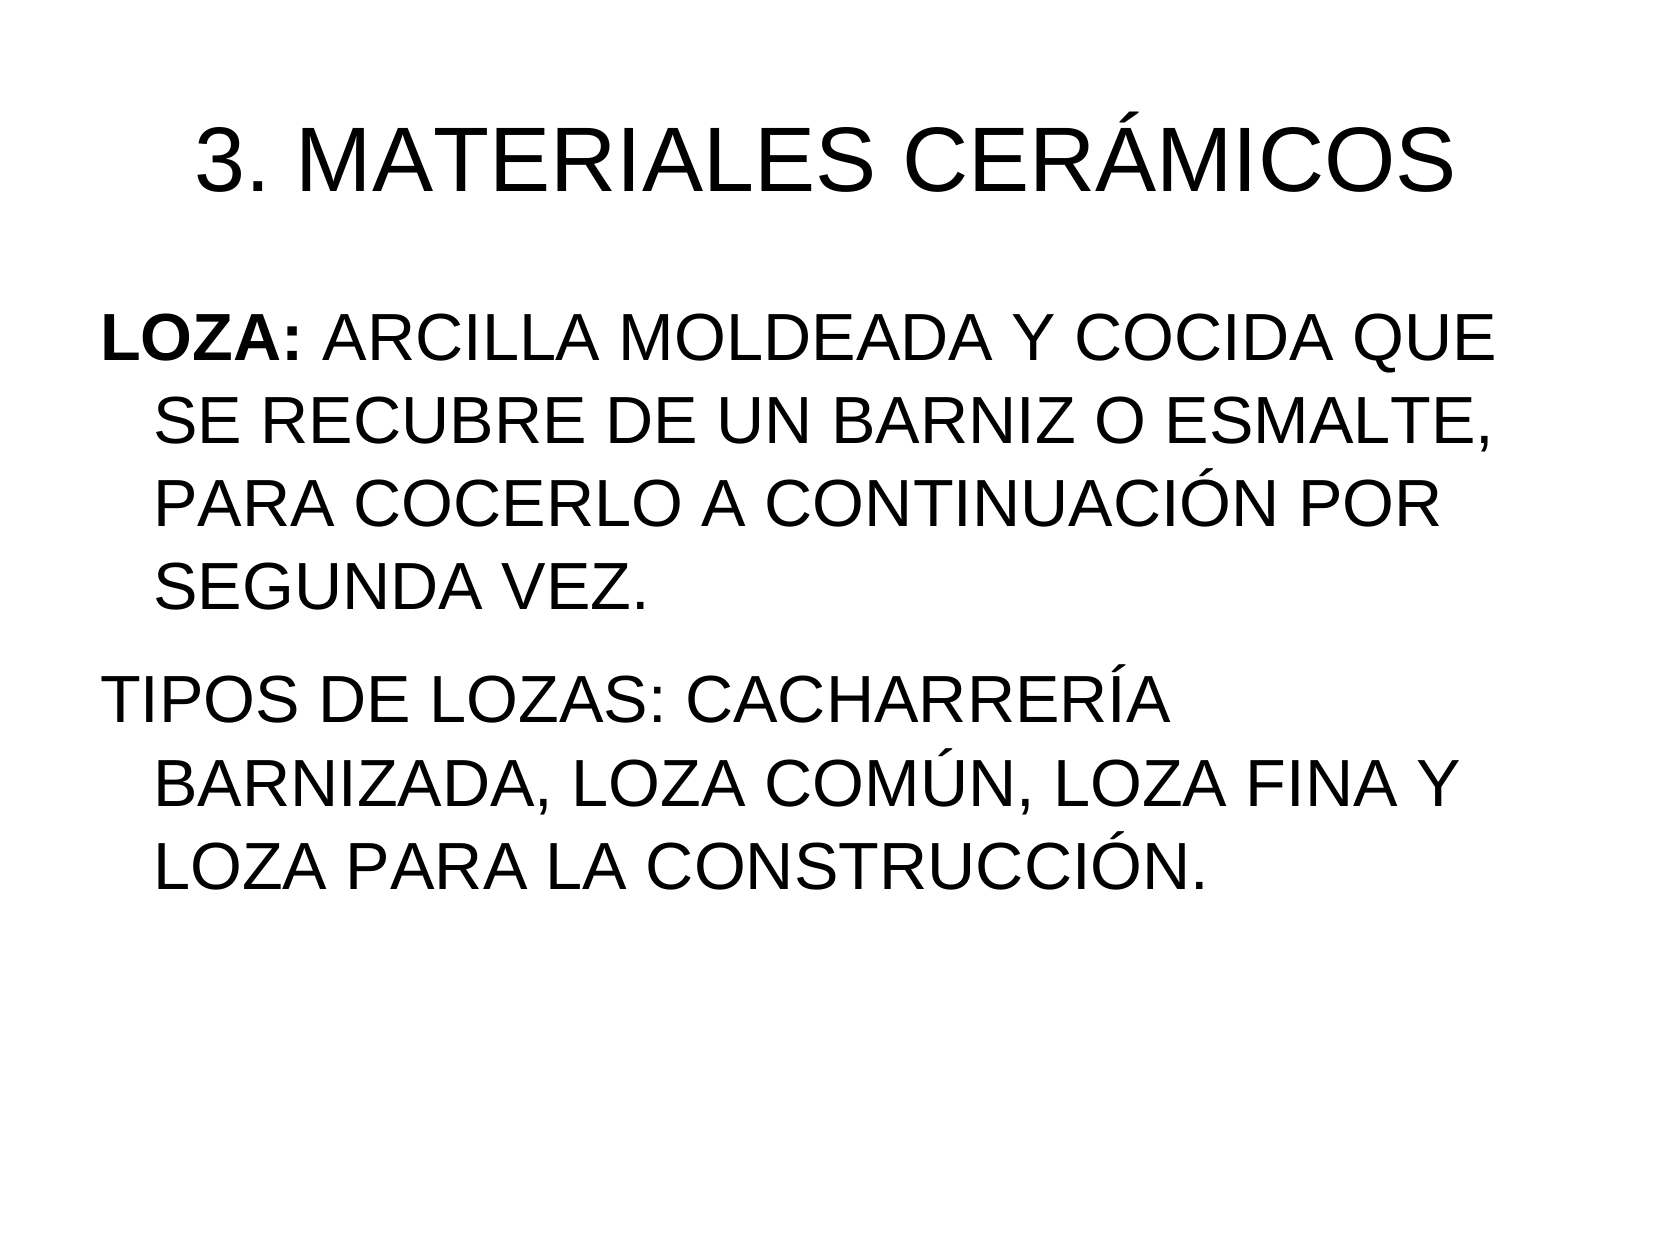

# 3. MATERIALES CERÁMICOS
LOZA: ARCILLA MOLDEADA Y COCIDA QUE SE RECUBRE DE UN BARNIZ O ESMALTE, PARA COCERLO A CONTINUACIÓN POR SEGUNDA VEZ.
TIPOS DE LOZAS: CACHARRERÍA BARNIZADA, LOZA COMÚN, LOZA FINA Y LOZA PARA LA CONSTRUCCIÓN.